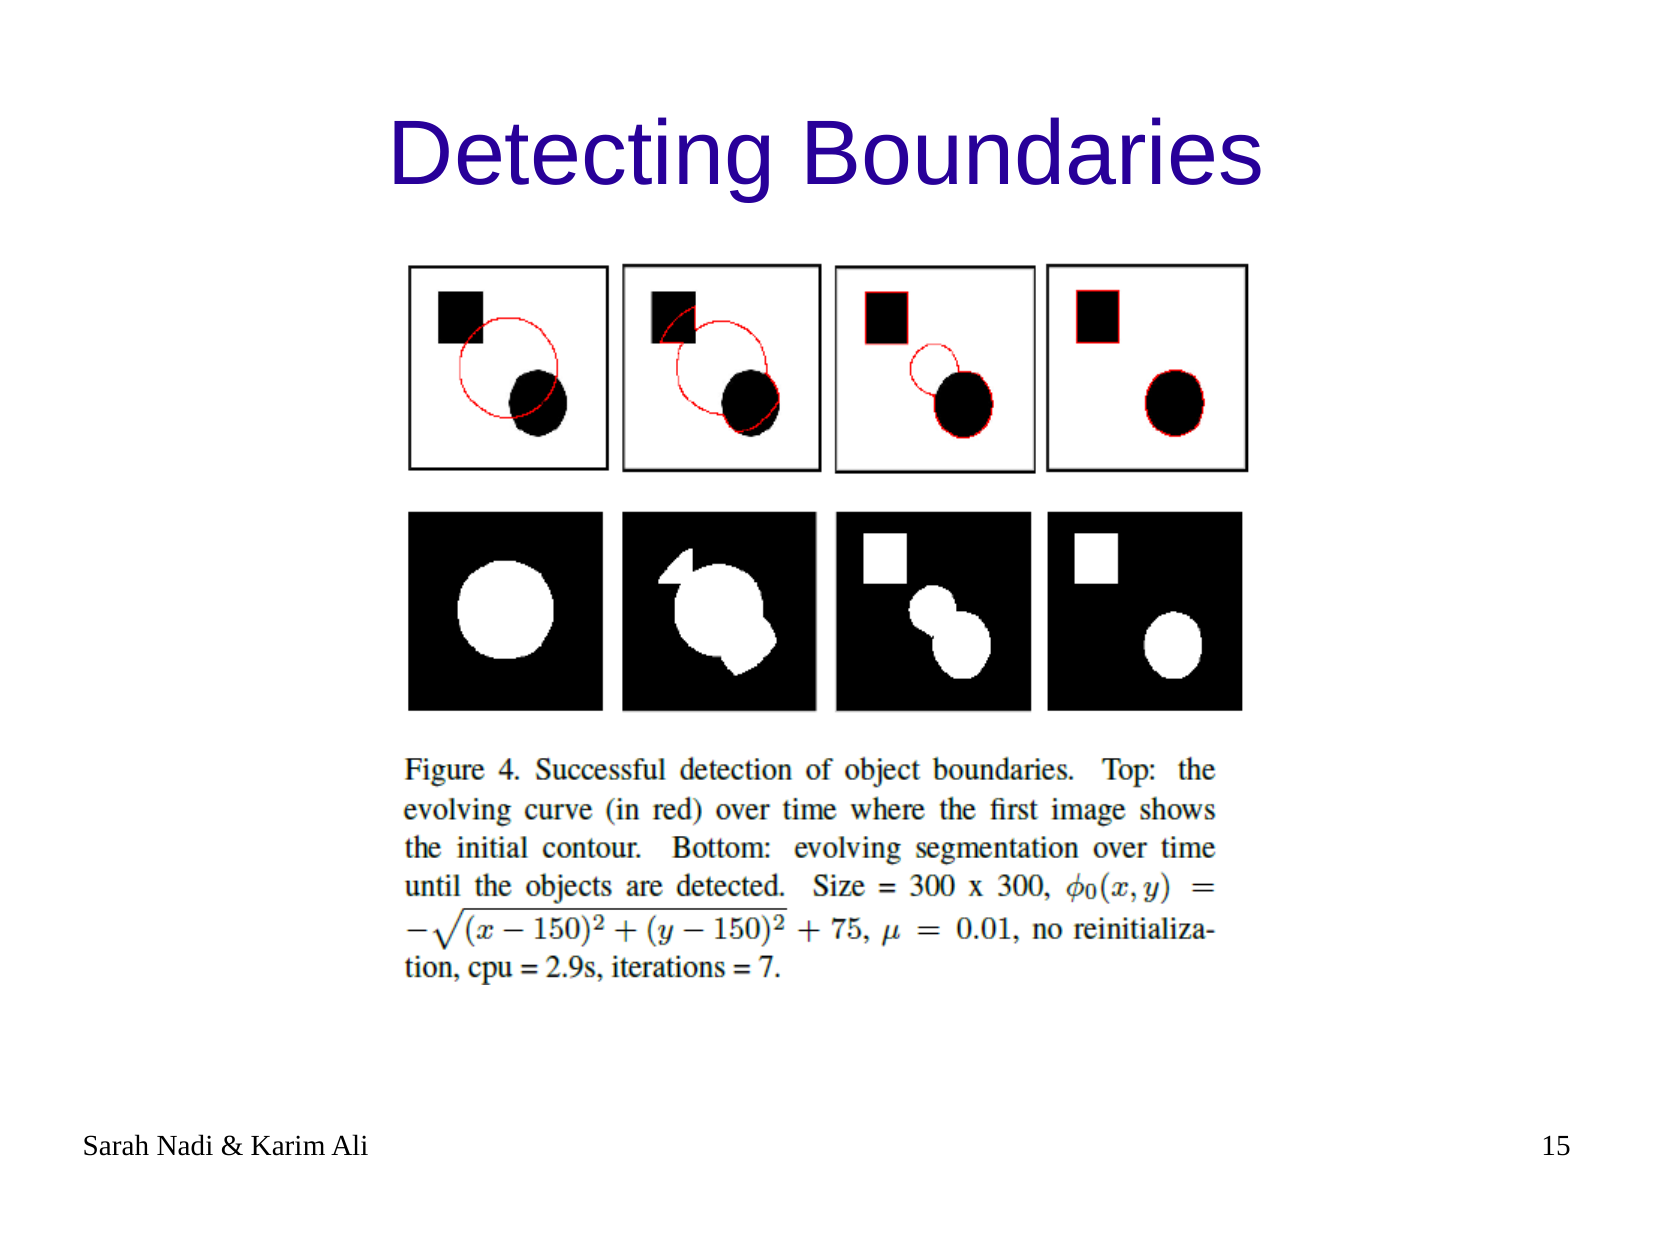

# Detecting Boundaries
Sarah Nadi & Karim Ali
15